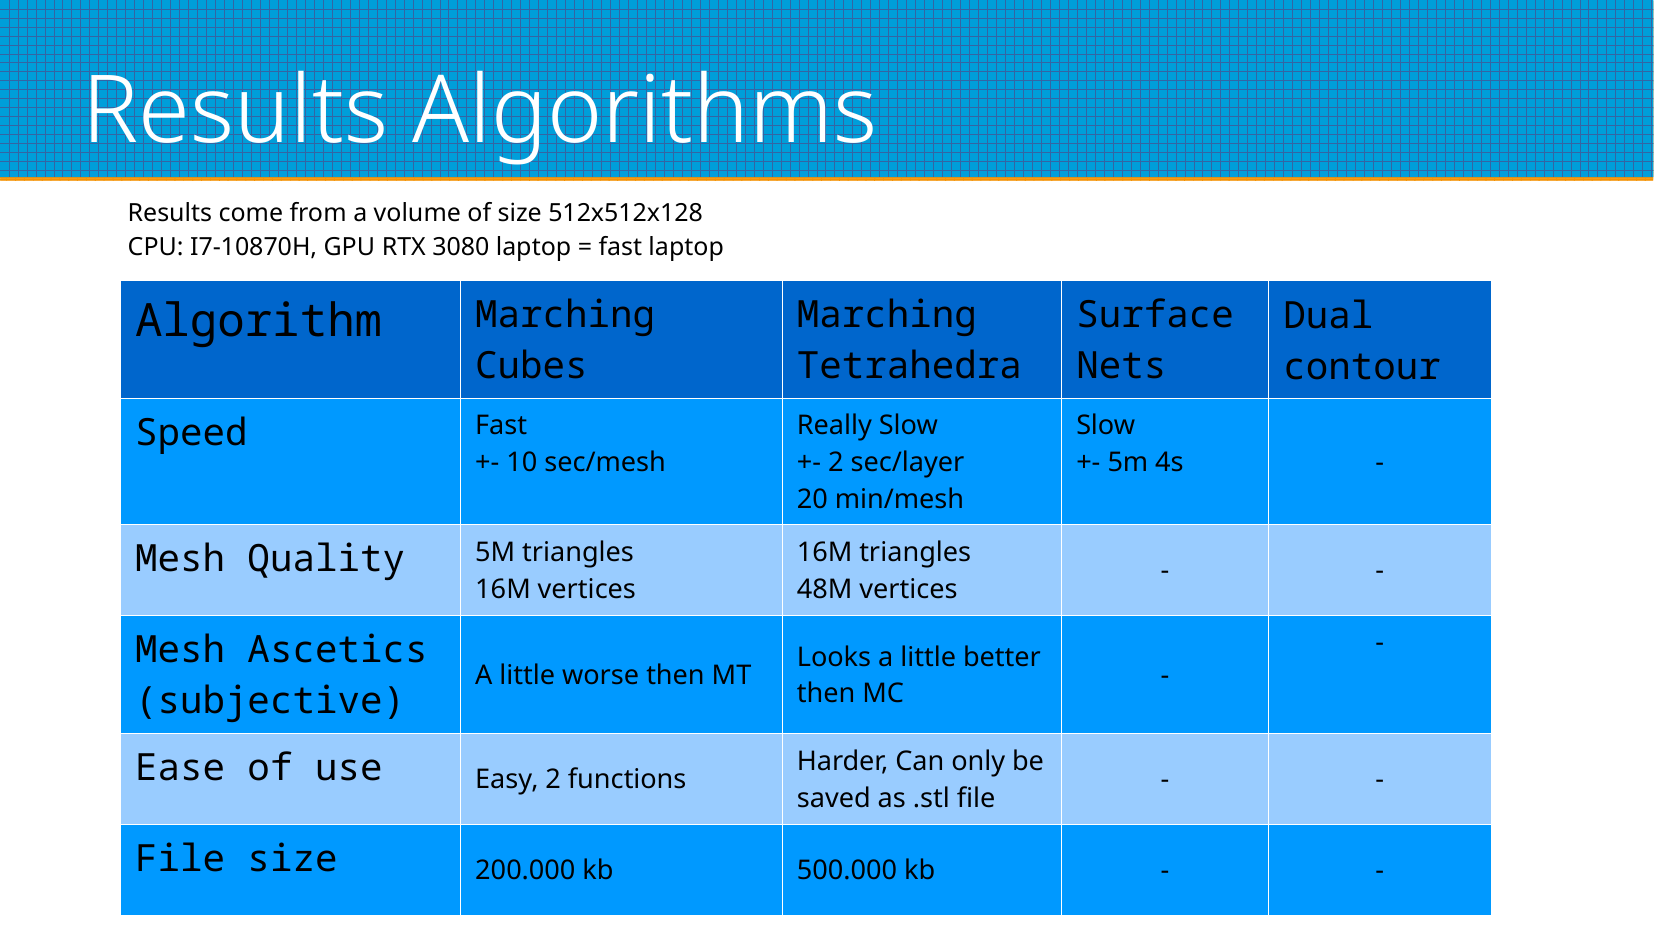

# Results Algorithms
Results come from a volume of size 512x512x128
CPU: I7-10870H, GPU RTX 3080 laptop = fast laptop
| Algorithm | Marching Cubes | Marching Tetrahedra | Surface Nets | Dual contour |
| --- | --- | --- | --- | --- |
| Speed | Fast +- 10 sec/mesh | Really Slow +- 2 sec/layer 20 min/mesh | Slow +- 5m 4s | - |
| Mesh Quality | 5M triangles 16M vertices | 16M triangles 48M vertices | - | - |
| Mesh Ascetics (subjective) | A little worse then MT | Looks a little better then MC | - | - |
| Ease of use | Easy, 2 functions | Harder, Can only be saved as .stl file | - | - |
| File size | 200.000 kb | 500.000 kb | - | - |